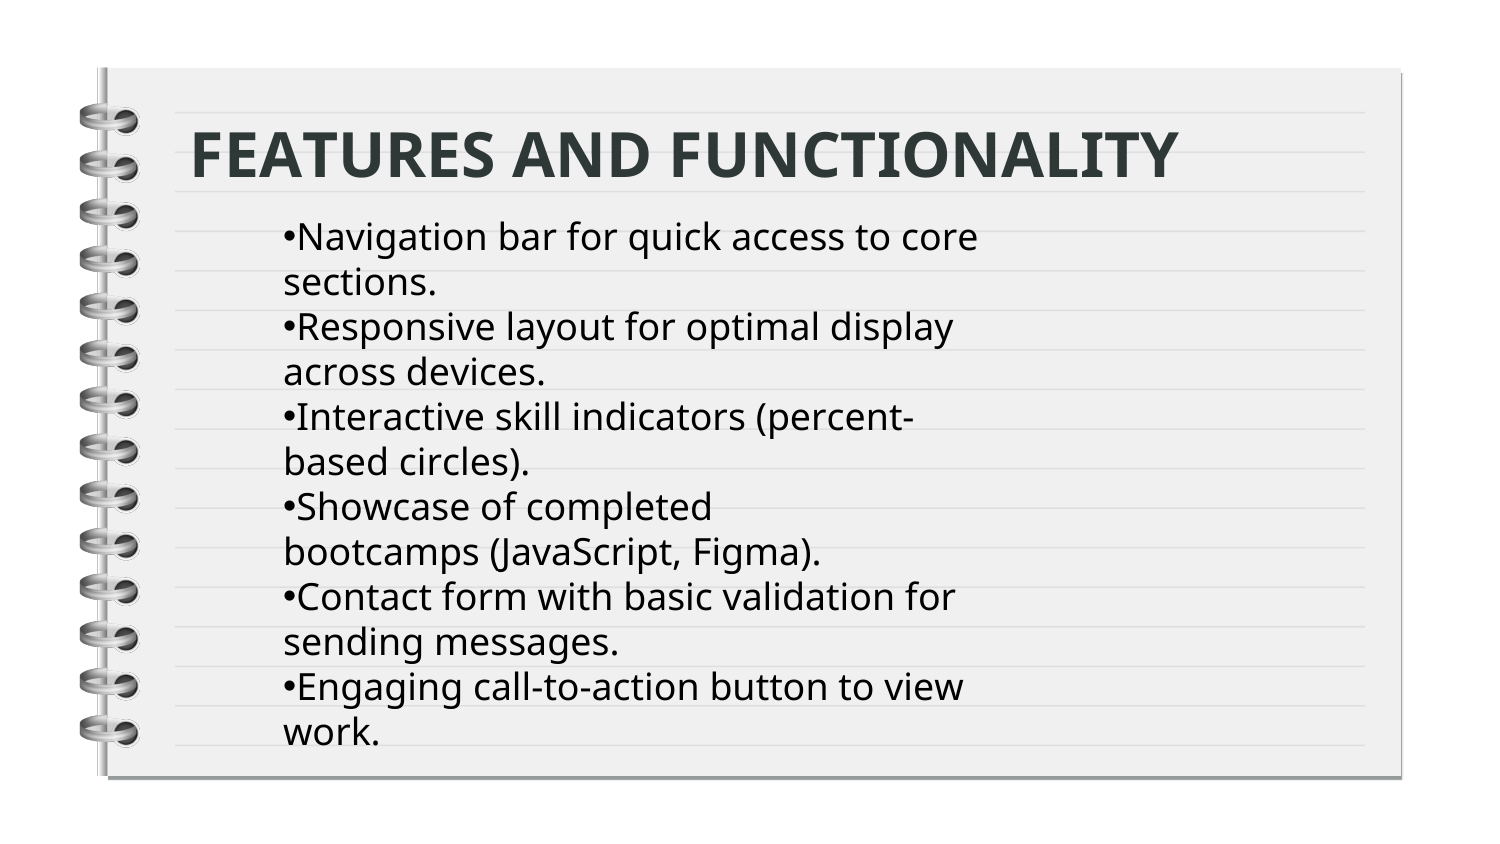

# FEATURES AND FUNCTIONALITY
Navigation bar for quick access to core sections.
Responsive layout for optimal display across devices.
Interactive skill indicators (percent-based circles).
Showcase of completed bootcamps (JavaScript, Figma).
Contact form with basic validation for sending messages.
Engaging call-to-action button to view work.